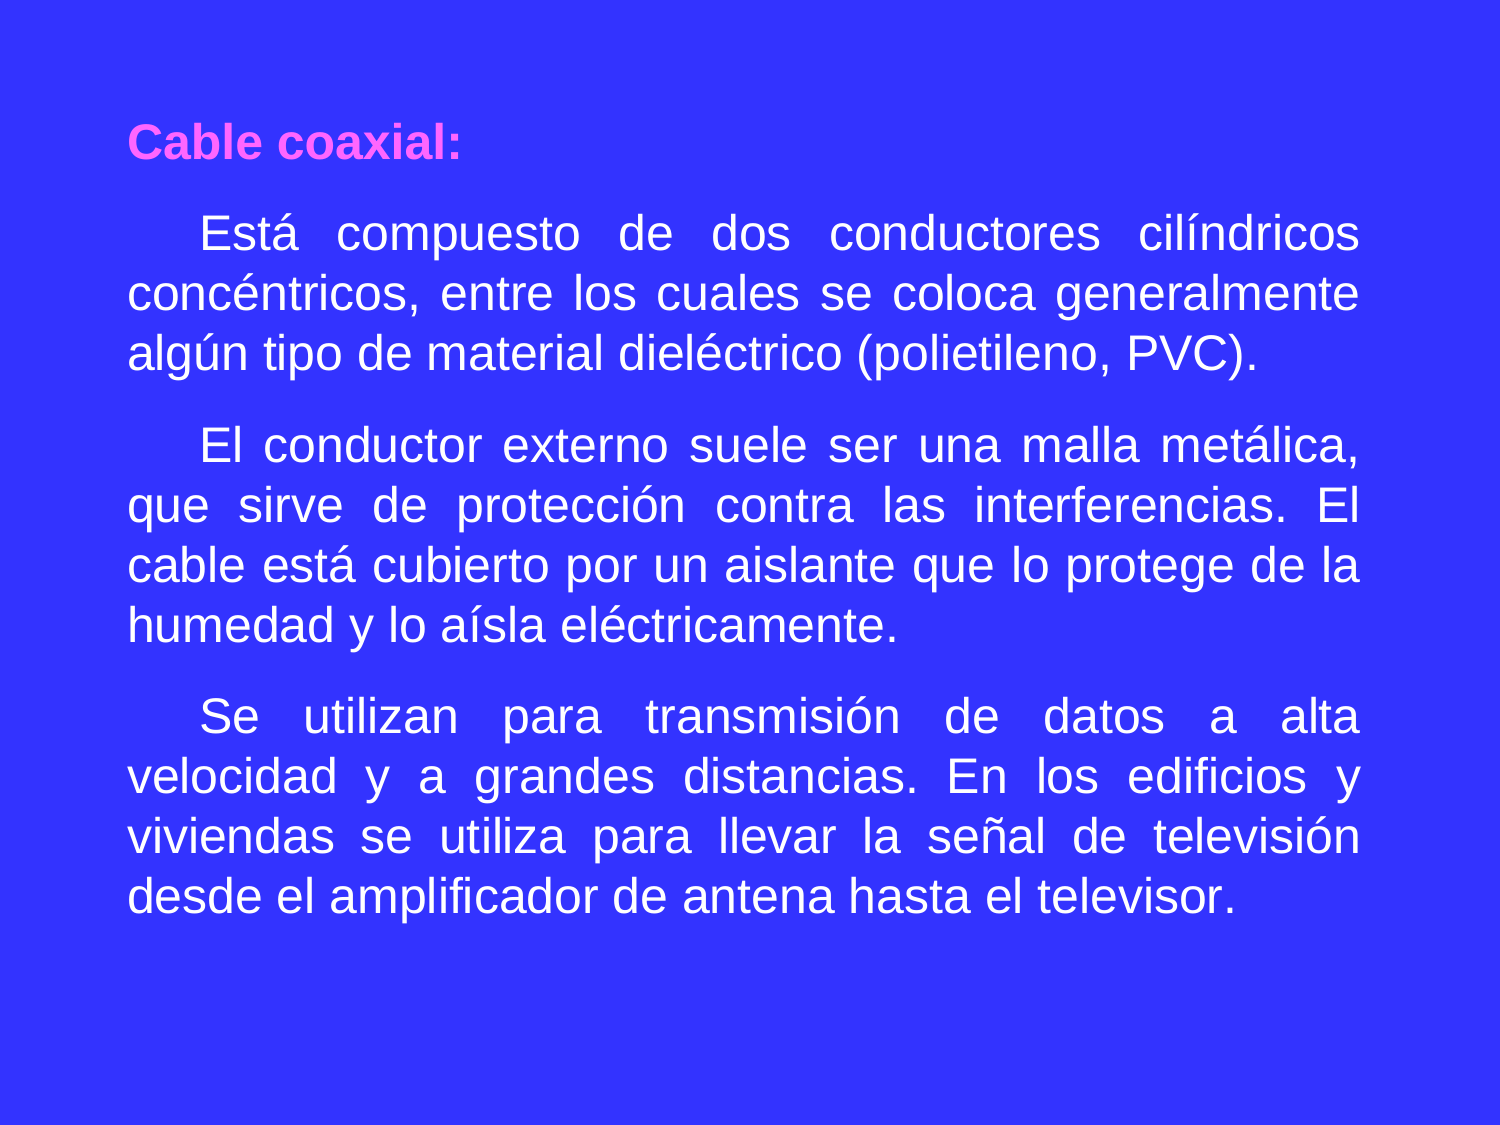

Cable coaxial:
	Está compuesto de dos conductores cilíndricos concéntricos, entre los cuales se coloca generalmente algún tipo de material dieléctrico (polietileno, PVC).
	El conductor externo suele ser una malla metálica, que sirve de protección contra las interferencias. El cable está cubierto por un aislante que lo protege de la humedad y lo aísla eléctricamente.
	Se utilizan para transmisión de datos a alta velocidad y a grandes distancias. En los edificios y viviendas se utiliza para llevar la señal de televisión desde el amplificador de antena hasta el televisor.